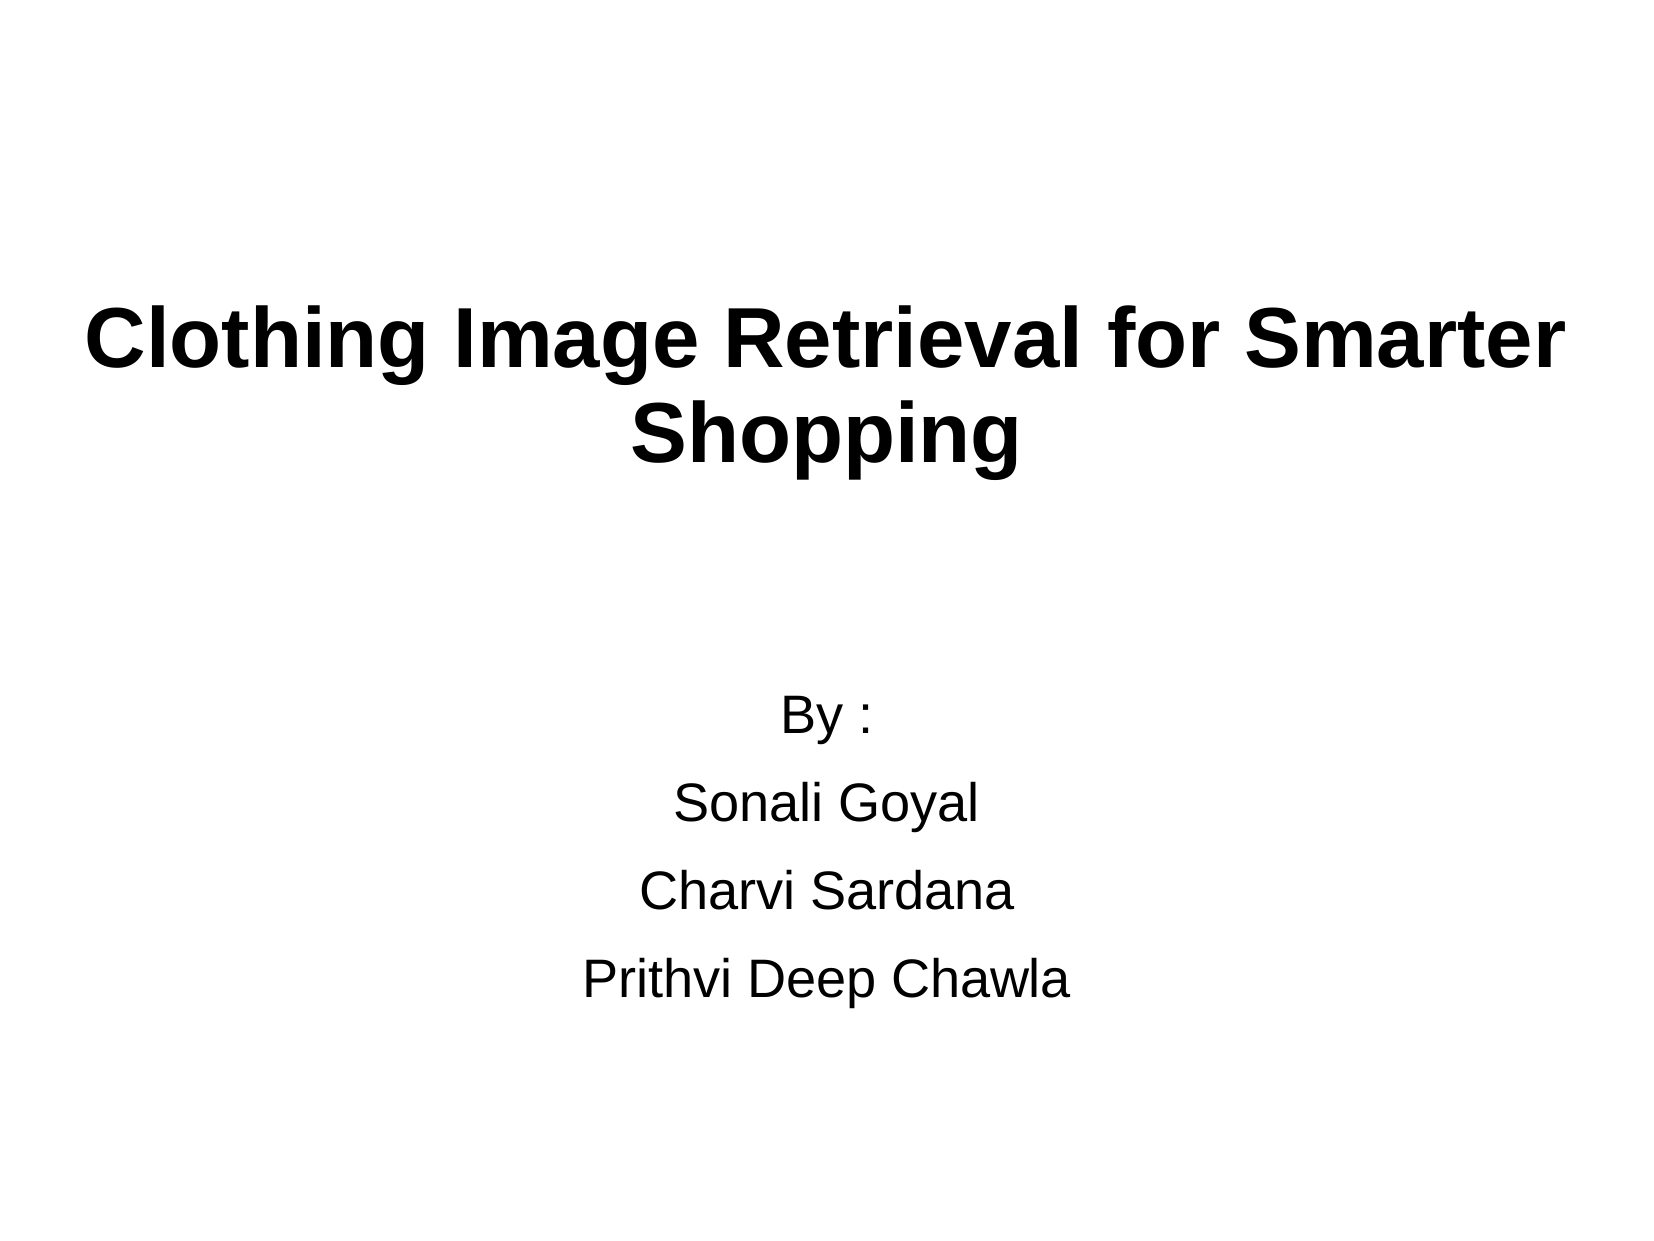

# Clothing Image Retrieval for Smarter Shopping
By :
Sonali Goyal
Charvi Sardana
Prithvi Deep Chawla